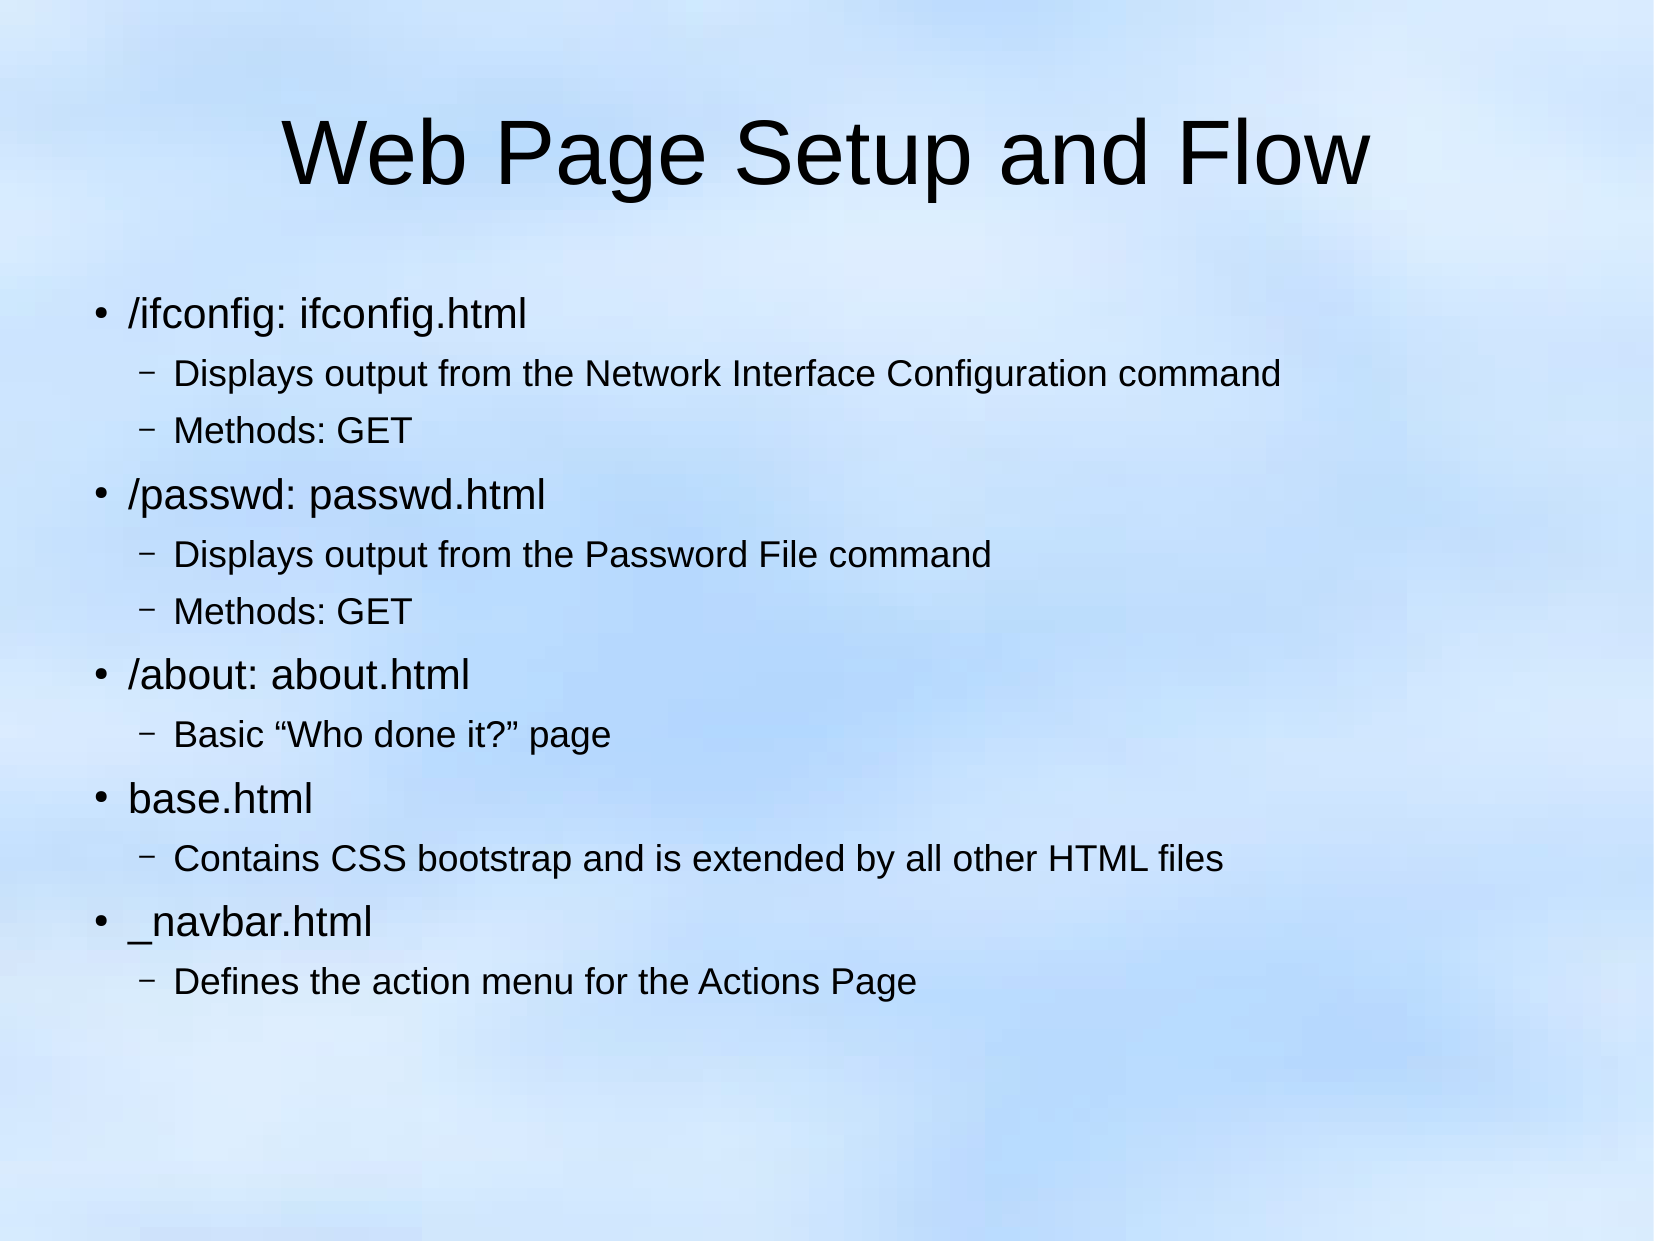

# Web Page Setup and Flow
/ifconfig: ifconfig.html
Displays output from the Network Interface Configuration command
Methods: GET
/passwd: passwd.html
Displays output from the Password File command
Methods: GET
/about: about.html
Basic “Who done it?” page
base.html
Contains CSS bootstrap and is extended by all other HTML files
_navbar.html
Defines the action menu for the Actions Page